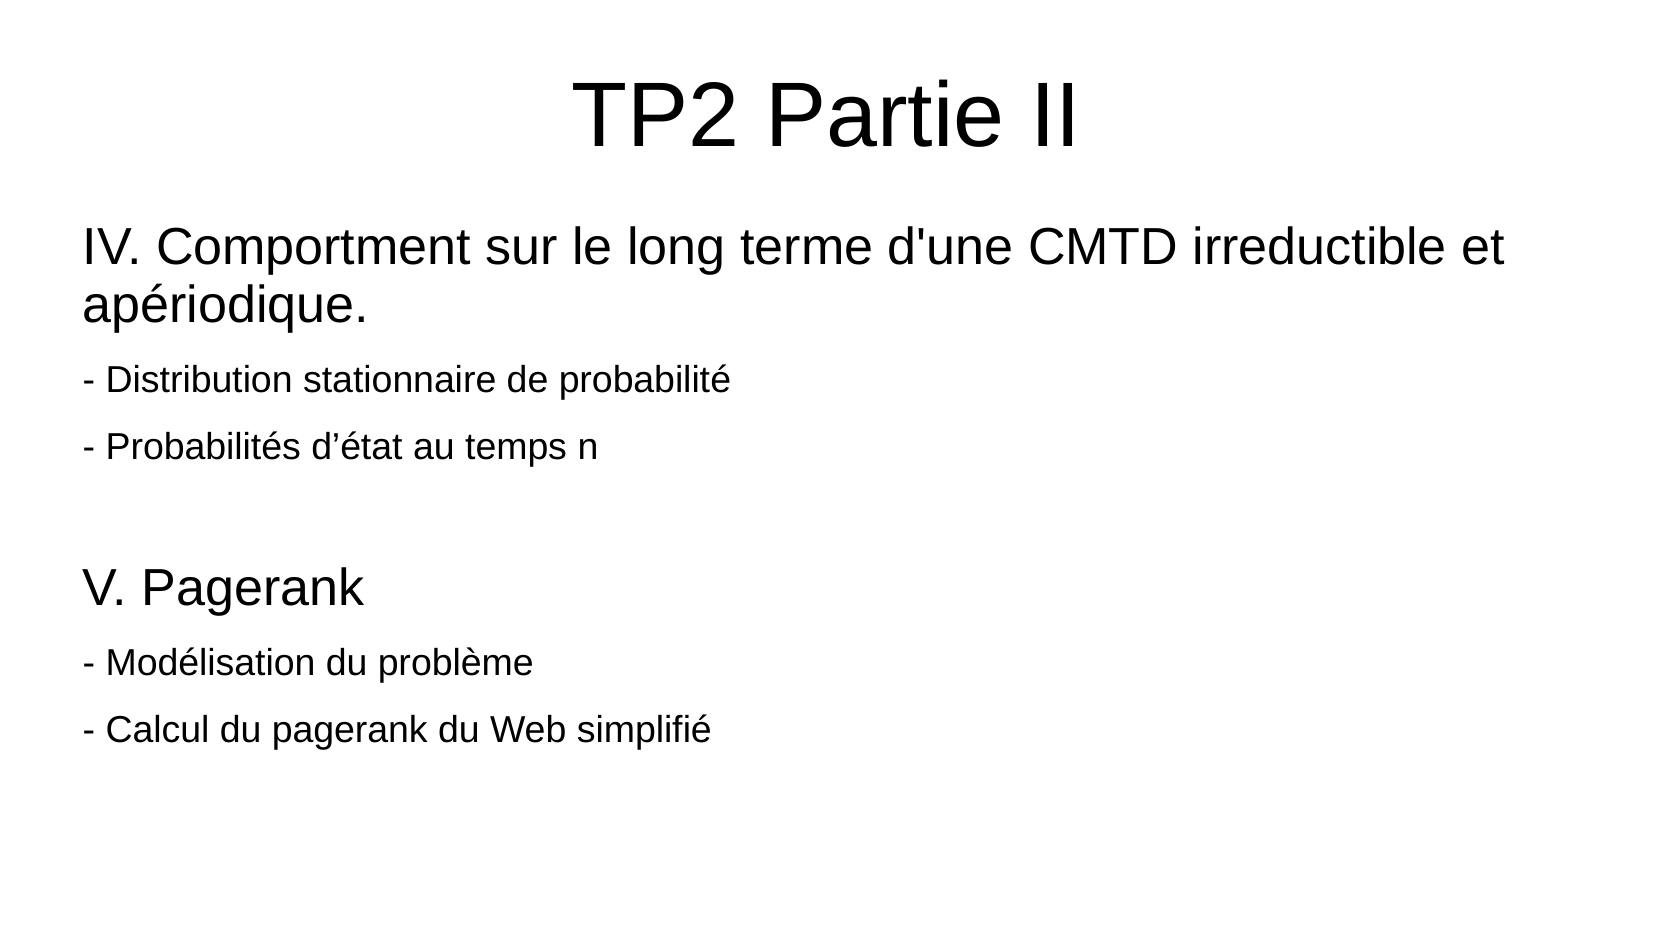

# TP2 Partie II
IV. Comportment sur le long terme d'une CMTD irreductible et apériodique.
- Distribution stationnaire de probabilité
- Probabilités d’état au temps n
V. Pagerank
- Modélisation du problème
- Calcul du pagerank du Web simplifié